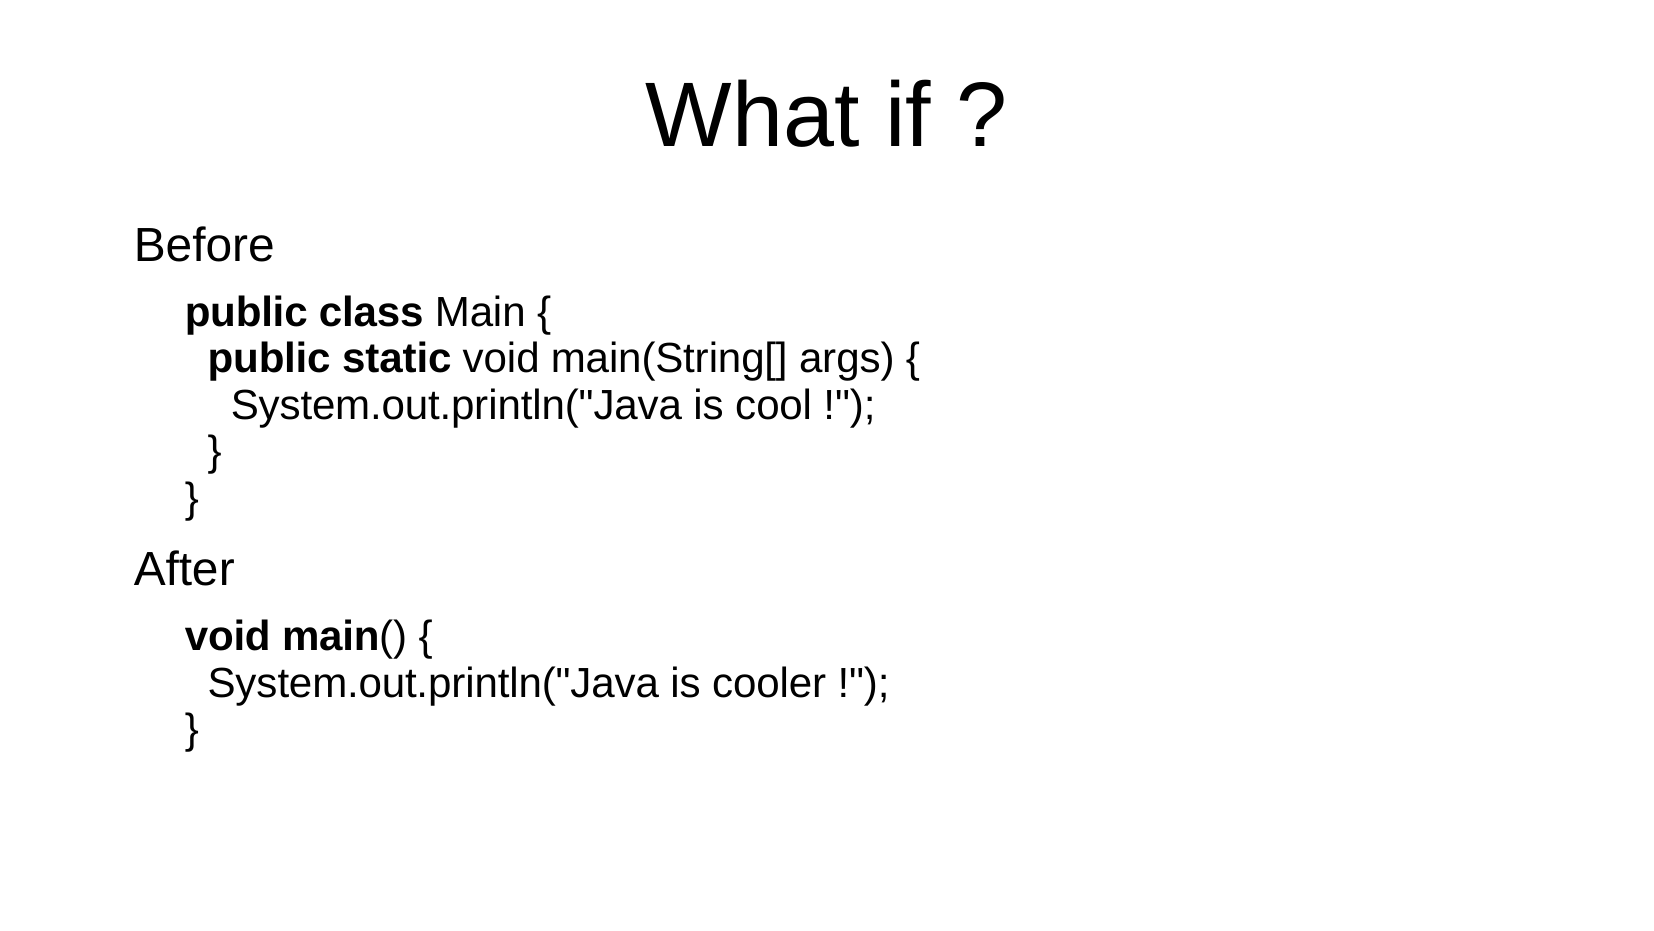

# What if ?
Before
public class Main {
 public static void main(String[] args) {
 System.out.println("Java is cool !");
 }
}
After
void main() {
 System.out.println("Java is cooler !");
}